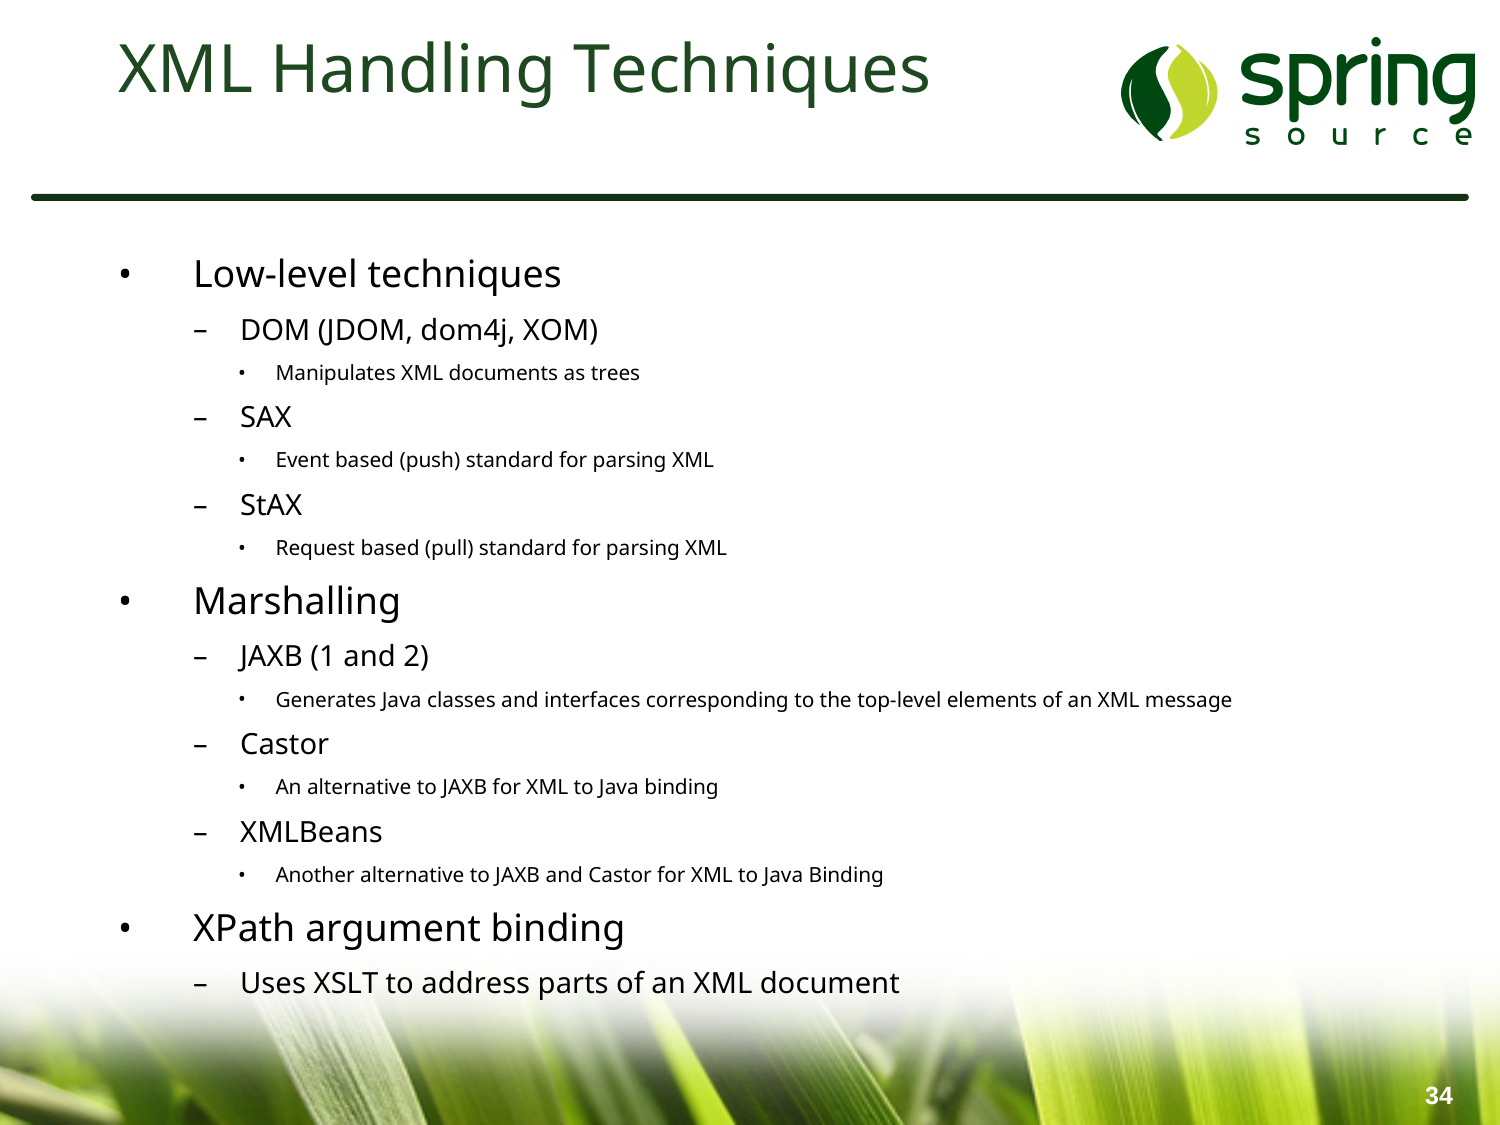

# XML Handling Techniques
Low-level techniques
DOM (JDOM, dom4j, XOM)
Manipulates XML documents as trees
SAX
Event based (push) standard for parsing XML
StAX
Request based (pull) standard for parsing XML
Marshalling
JAXB (1 and 2)
Generates Java classes and interfaces corresponding to the top-level elements of an XML message
Castor
An alternative to JAXB for XML to Java binding
XMLBeans
Another alternative to JAXB and Castor for XML to Java Binding
XPath argument binding
Uses XSLT to address parts of an XML document